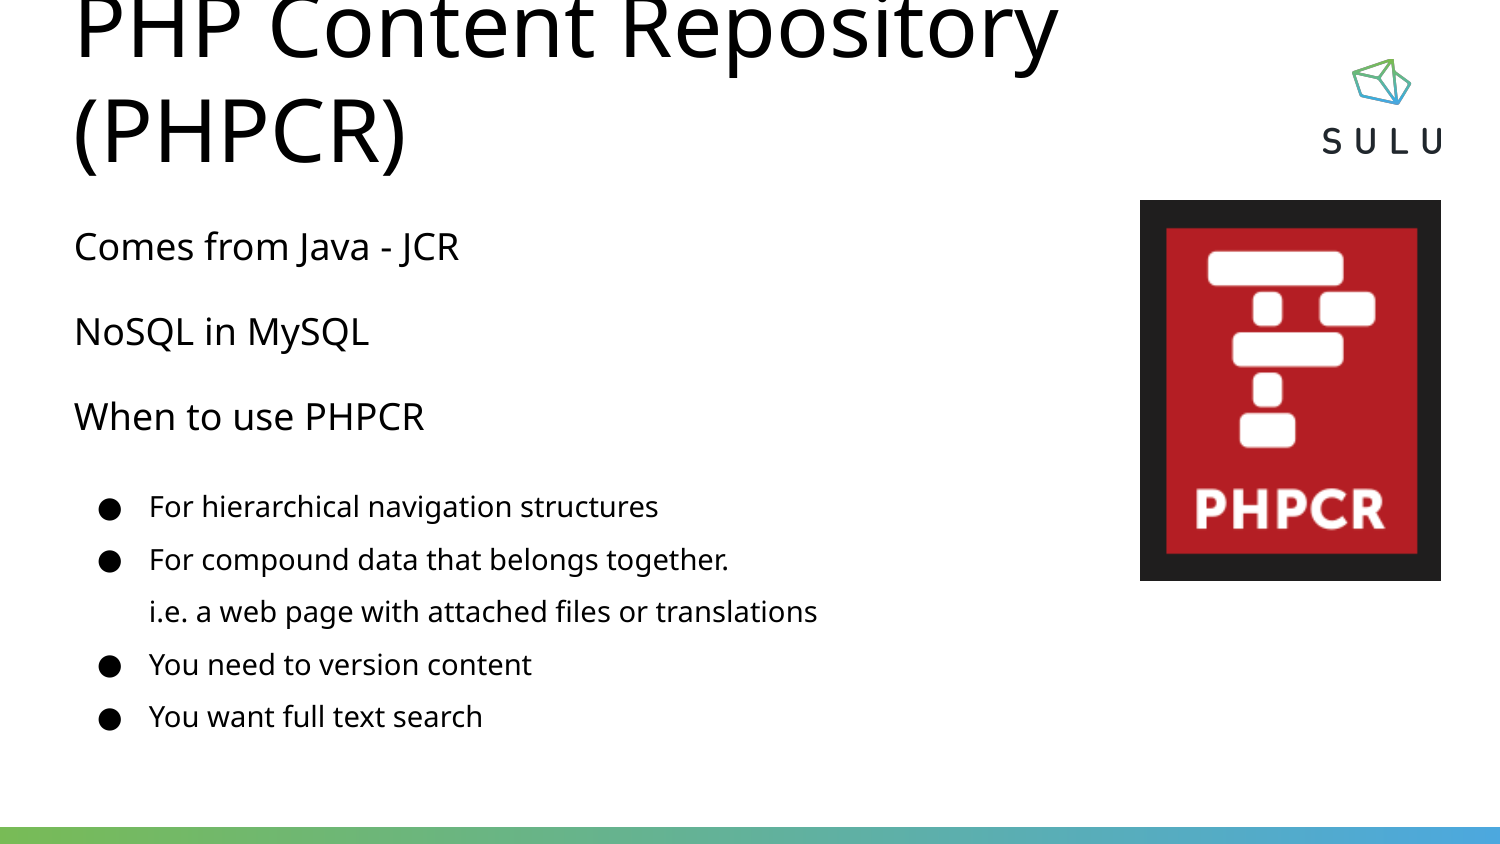

# PHP Content Repository (PHPCR)
Comes from Java - JCR
NoSQL in MySQL
When to use PHPCR
For hierarchical navigation structures
For compound data that belongs together.
i.e. a web page with attached files or translations
You need to version content
You want full text search